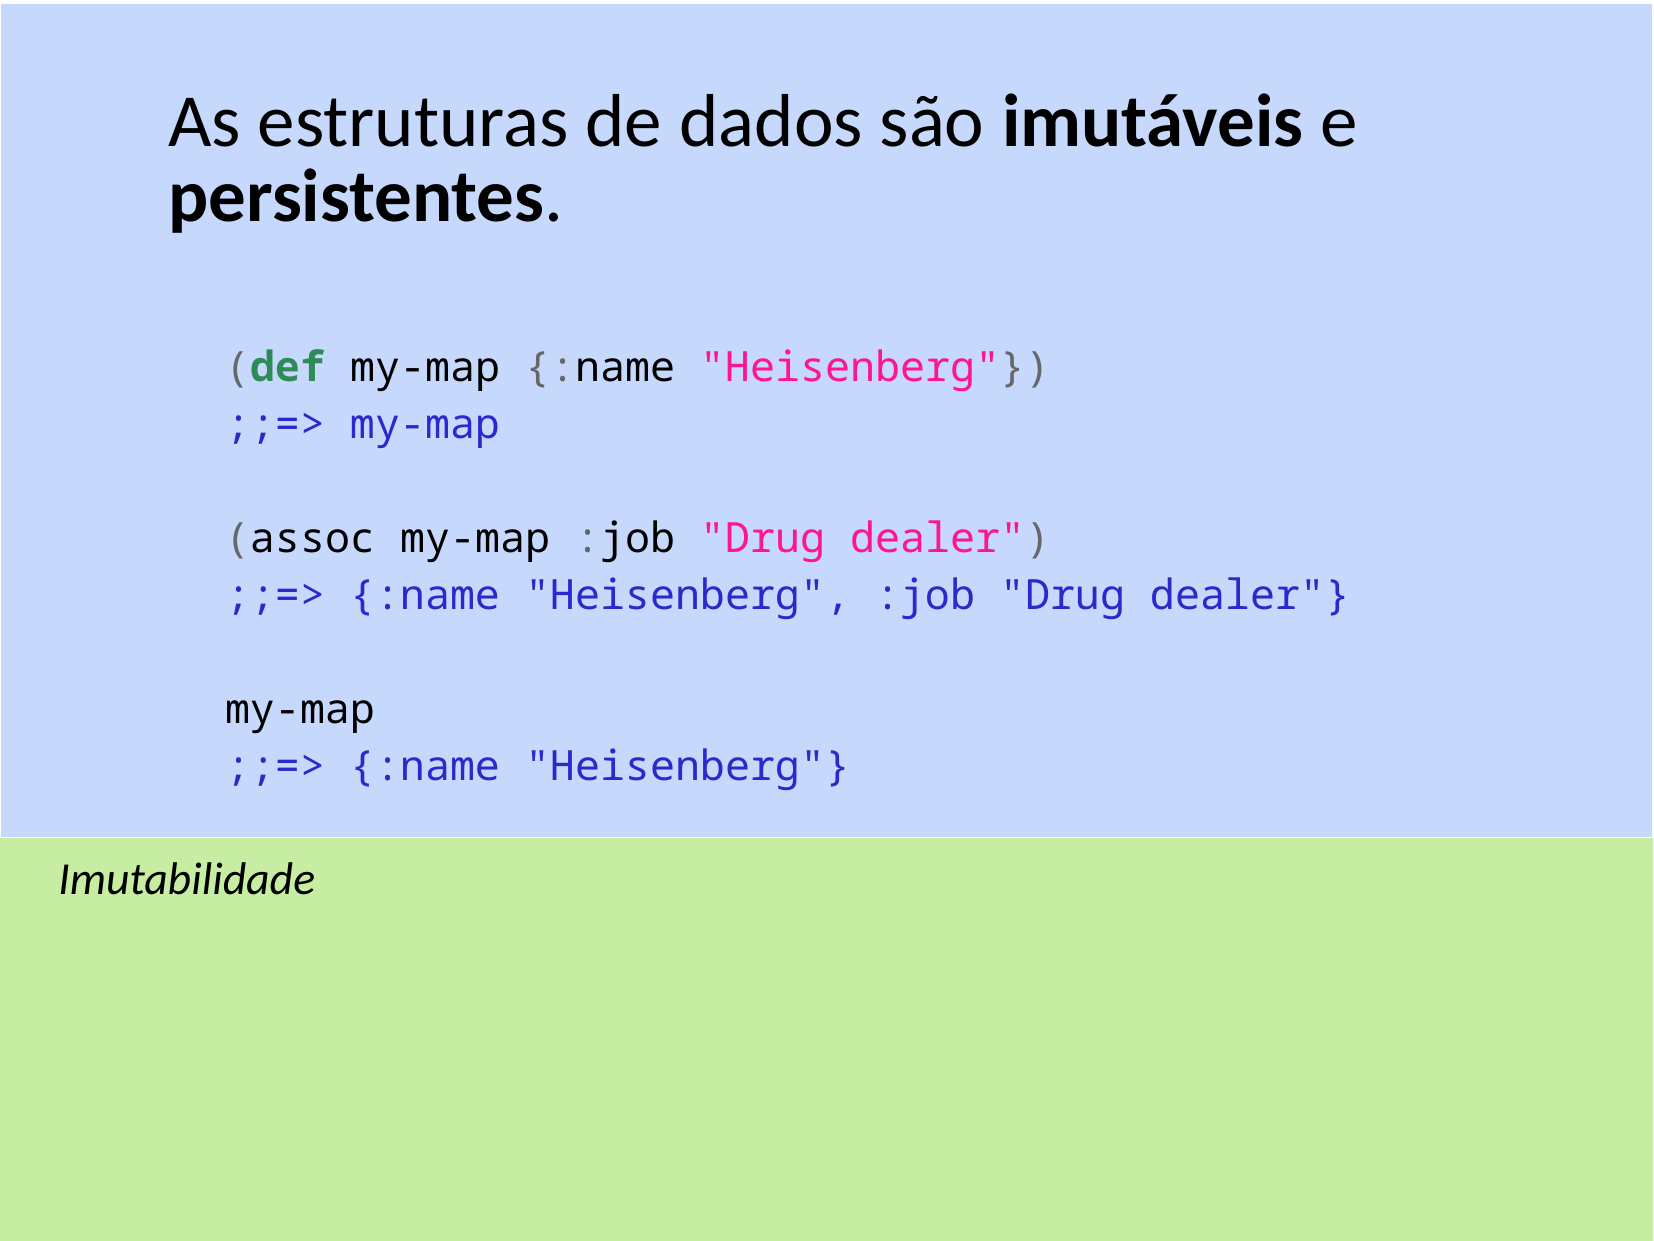

As estruturas de dados são imutáveis e persistentes.
(def my-map {:name "Heisenberg"})
;;=> my-map
(assoc my-map :job "Drug dealer")
;;=> {:name "Heisenberg", :job "Drug dealer"}
my-map
;;=> {:name "Heisenberg"}
Imutabilidade